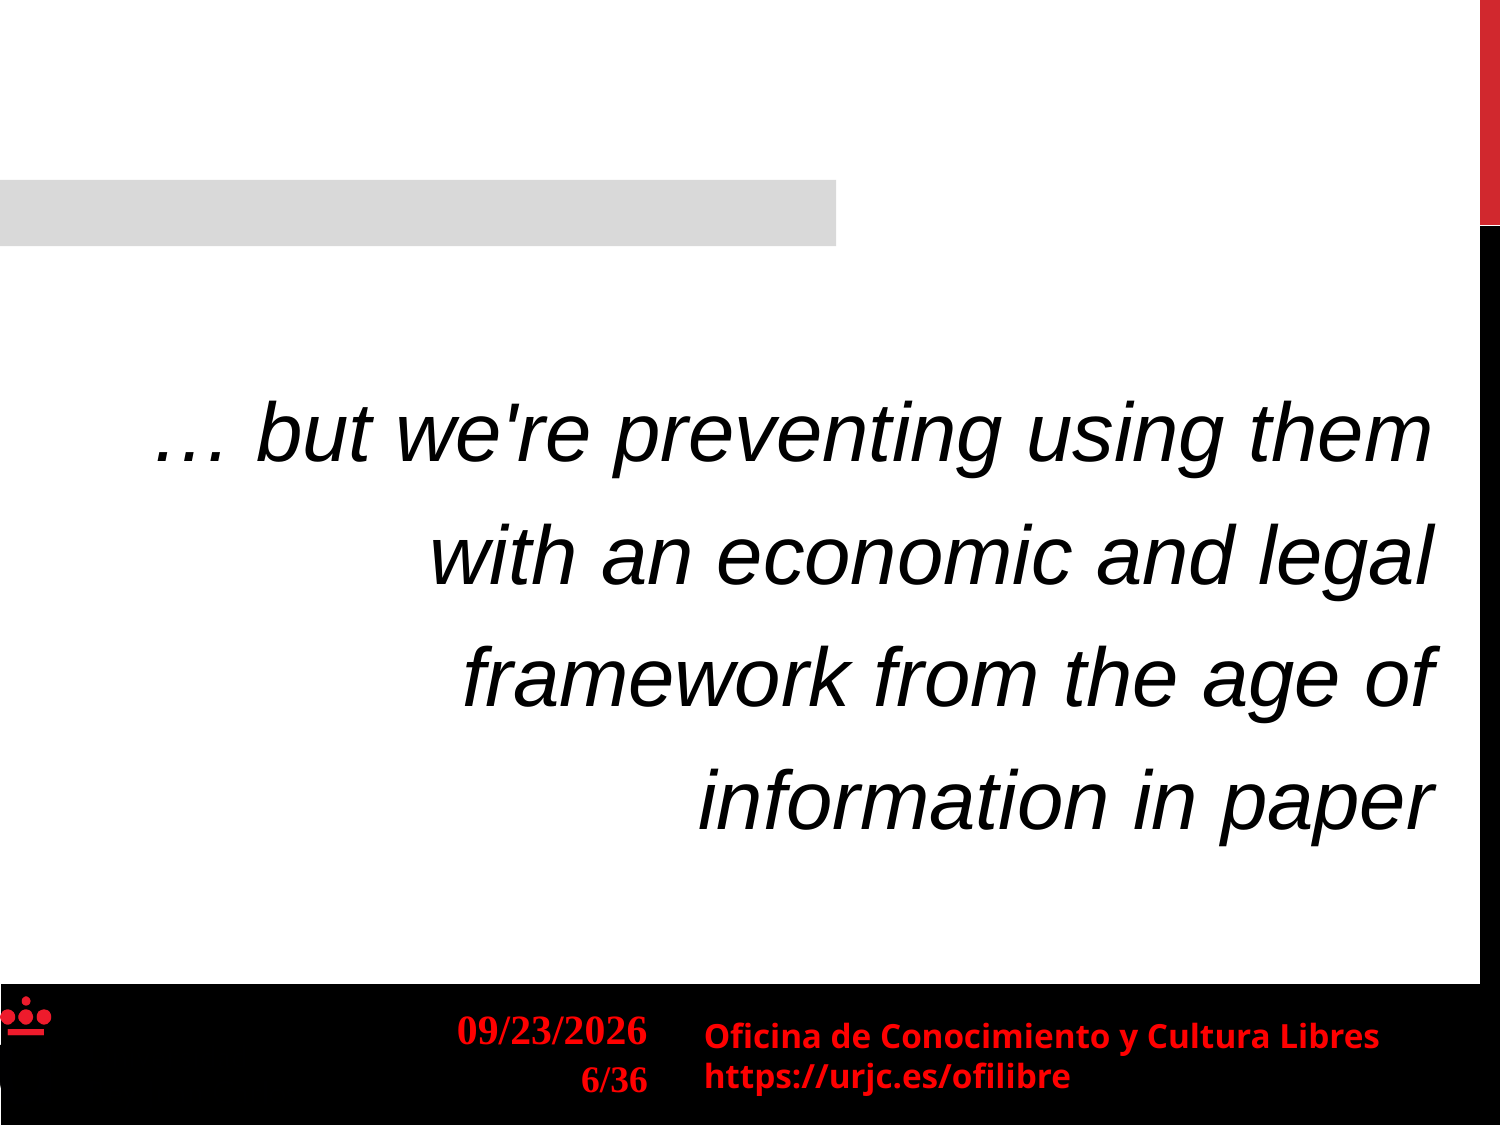

#
… but we're preventing using them
with an economic and legal
 framework from the age of
 information in paper